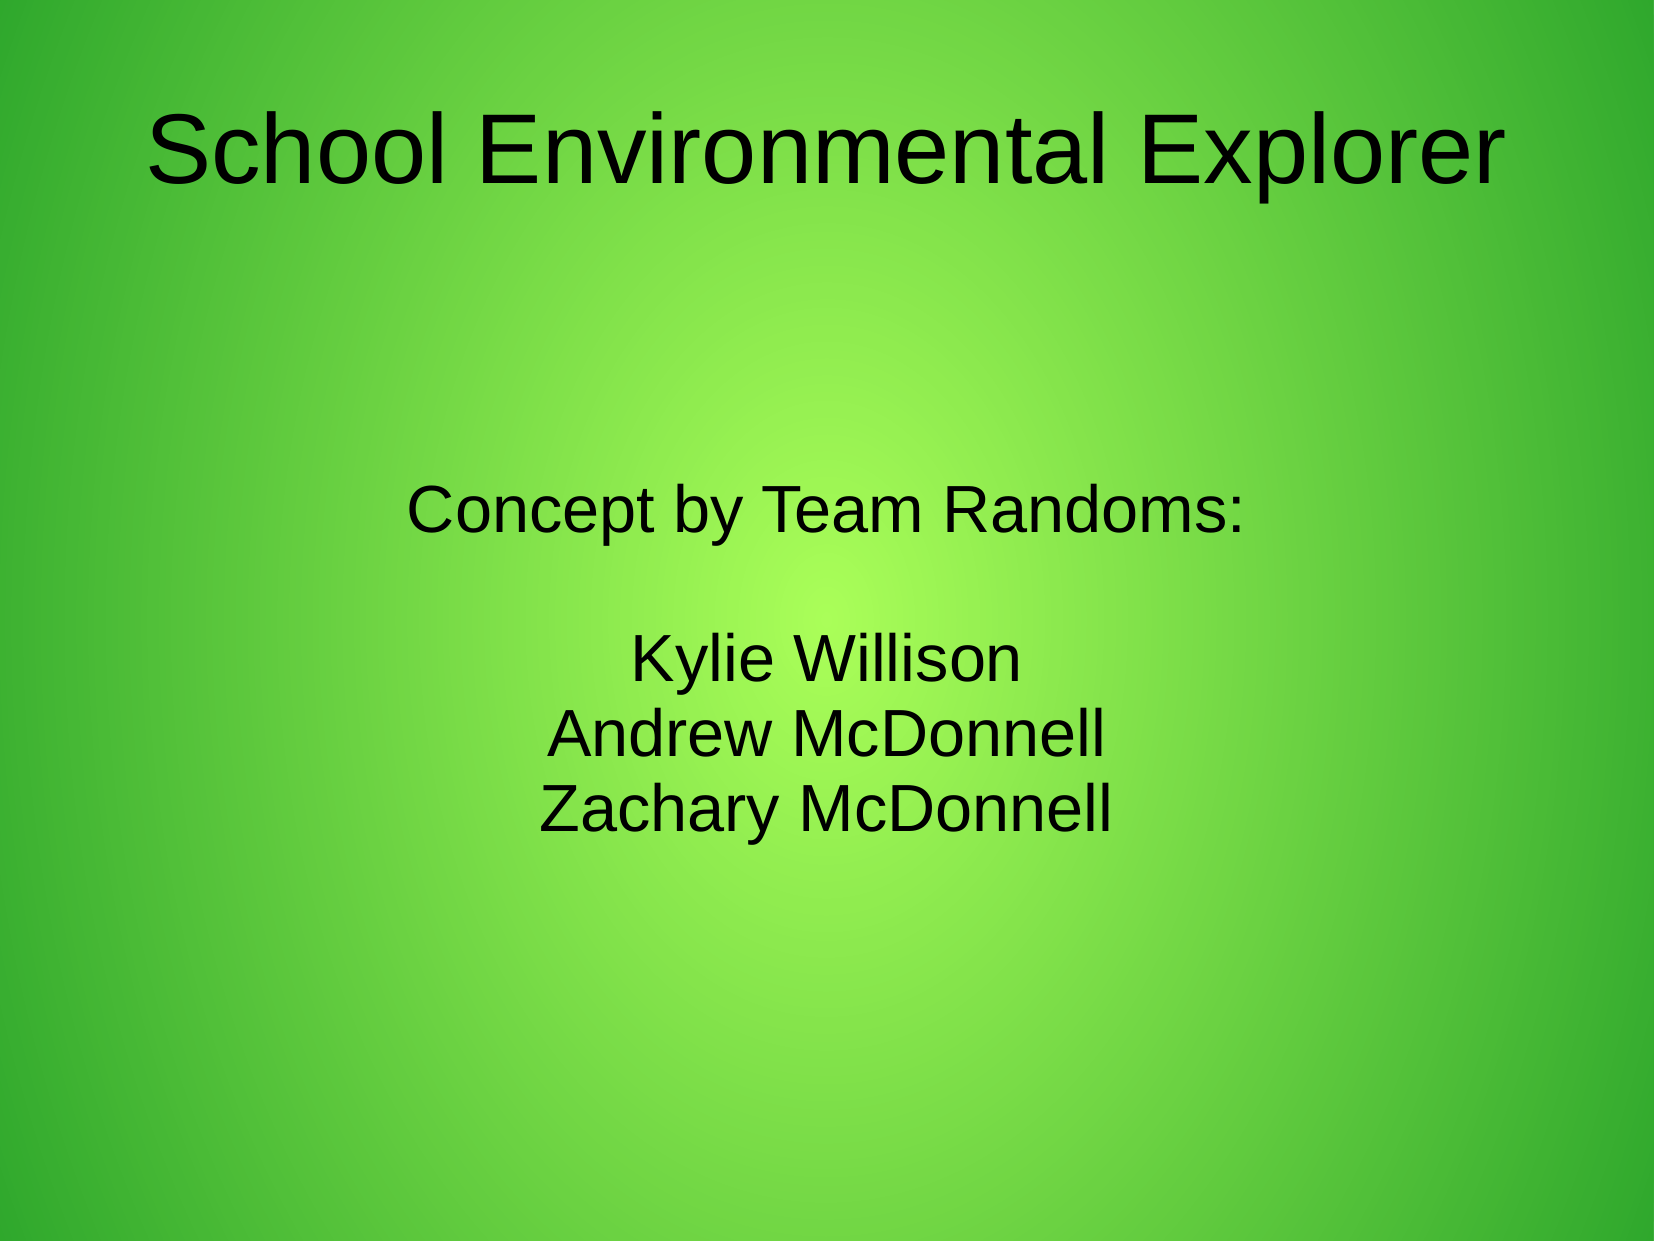

# School Environmental Explorer
Concept by Team Randoms:
Kylie Willison
Andrew McDonnell
Zachary McDonnell